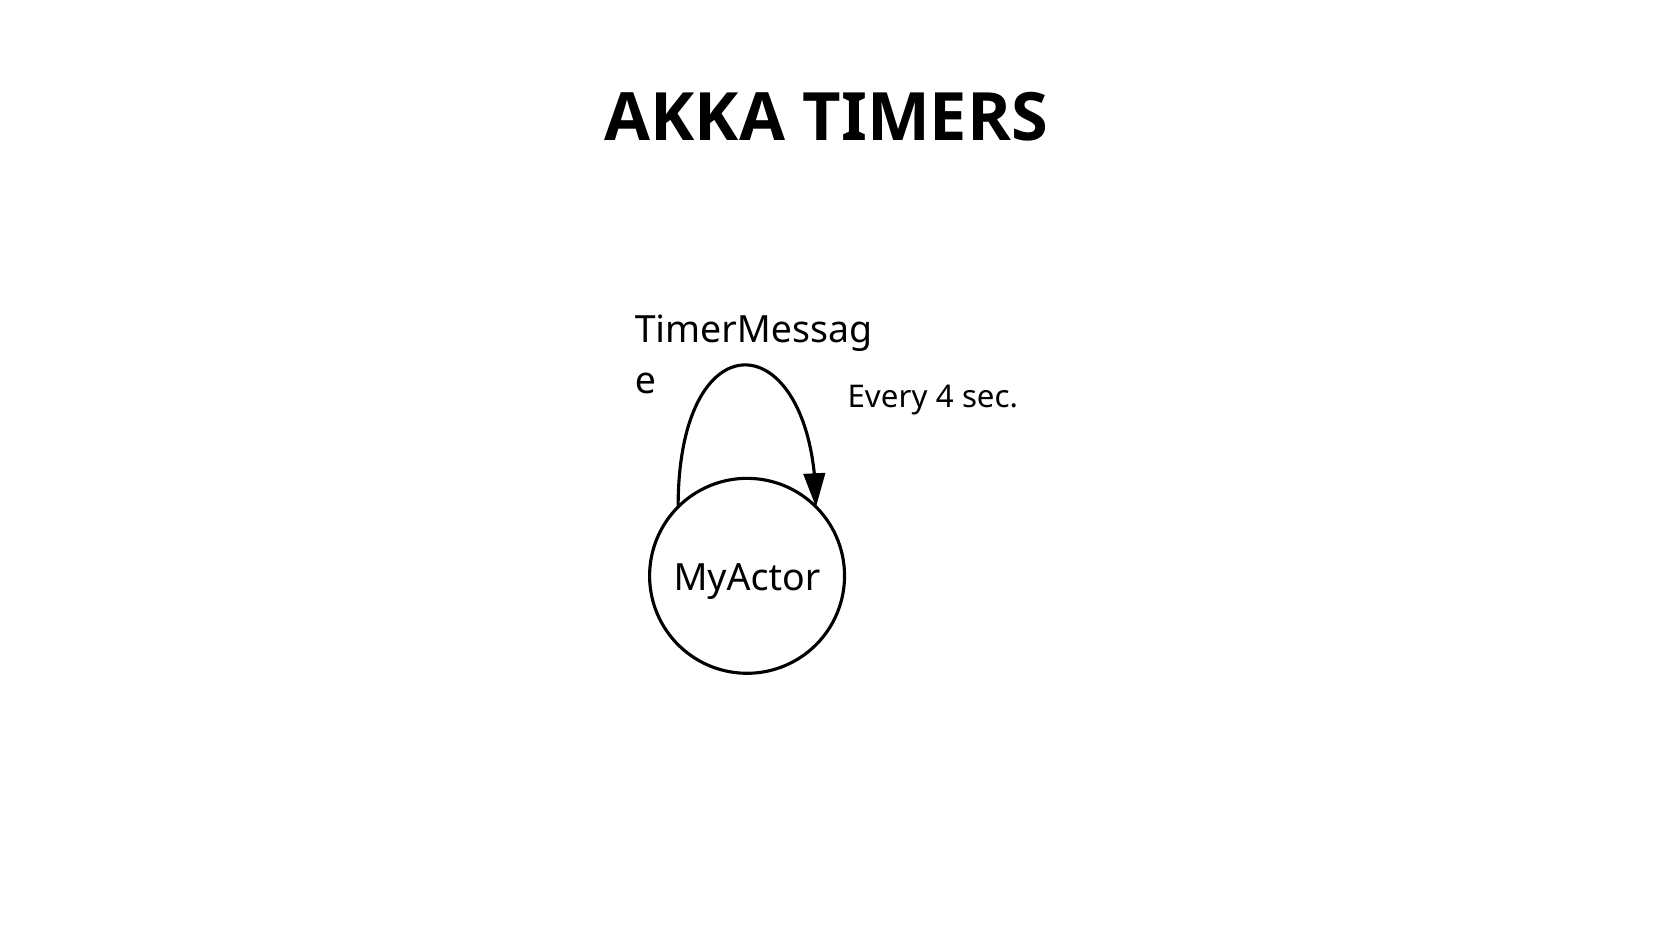

# AKKA TIMERS
TimerMessage
Every 4 sec.
MyActor